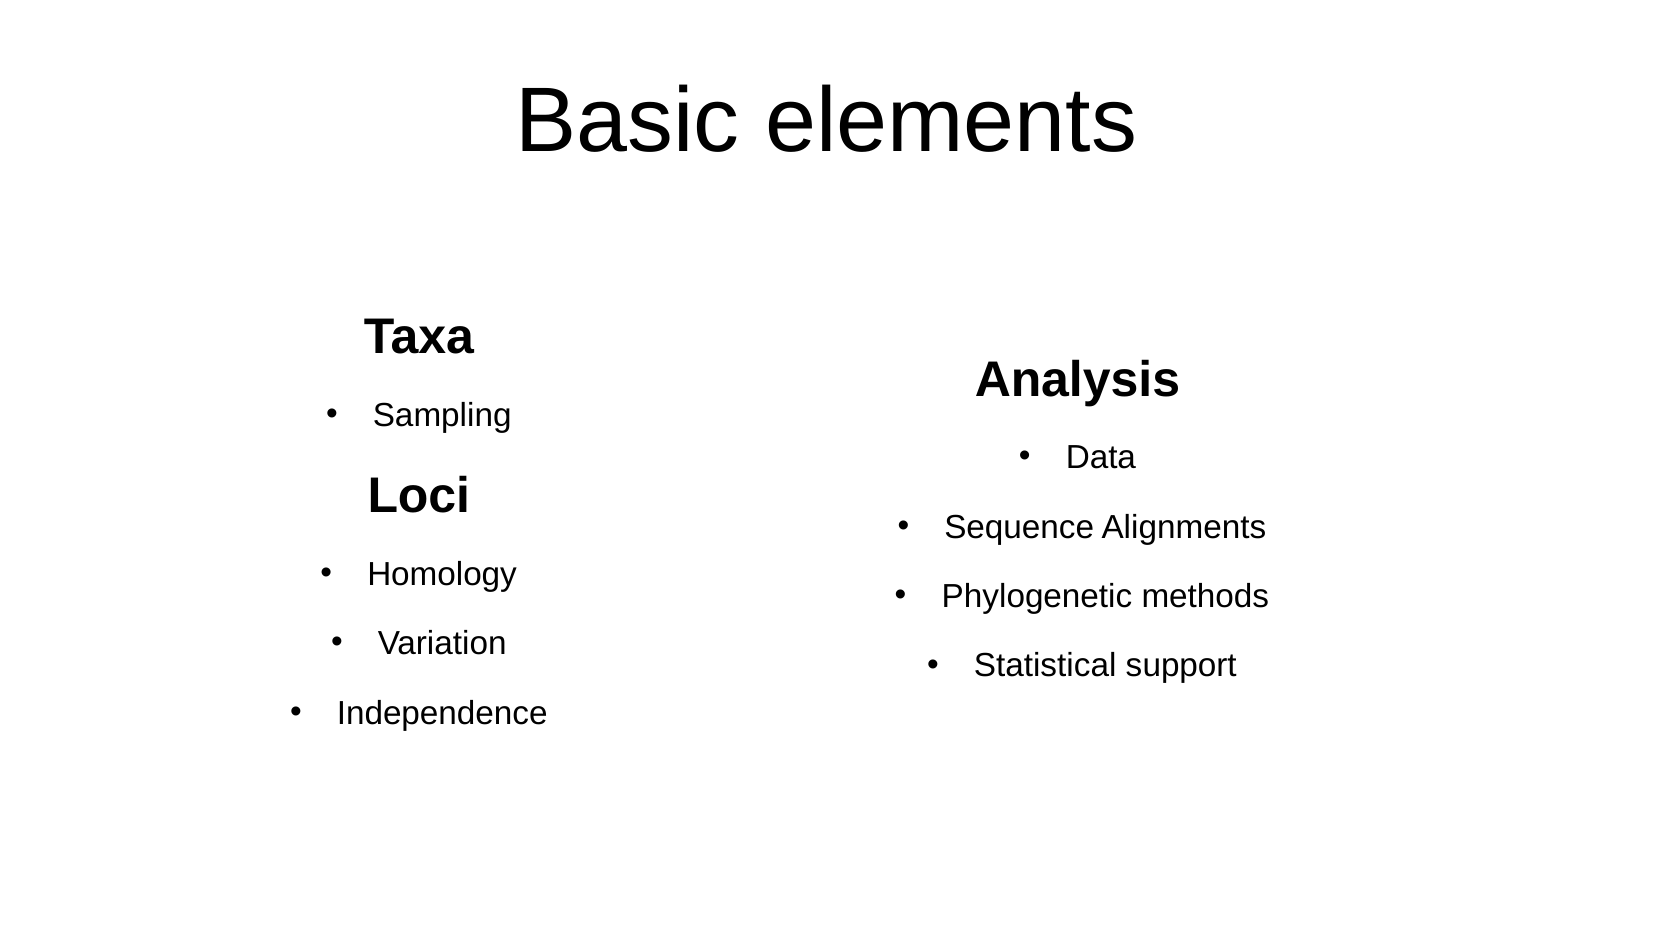

# Basic elements
Taxa
Sampling
Loci
Homology
Variation
Independence
Analysis
Data
Sequence Alignments
Phylogenetic methods
Statistical support